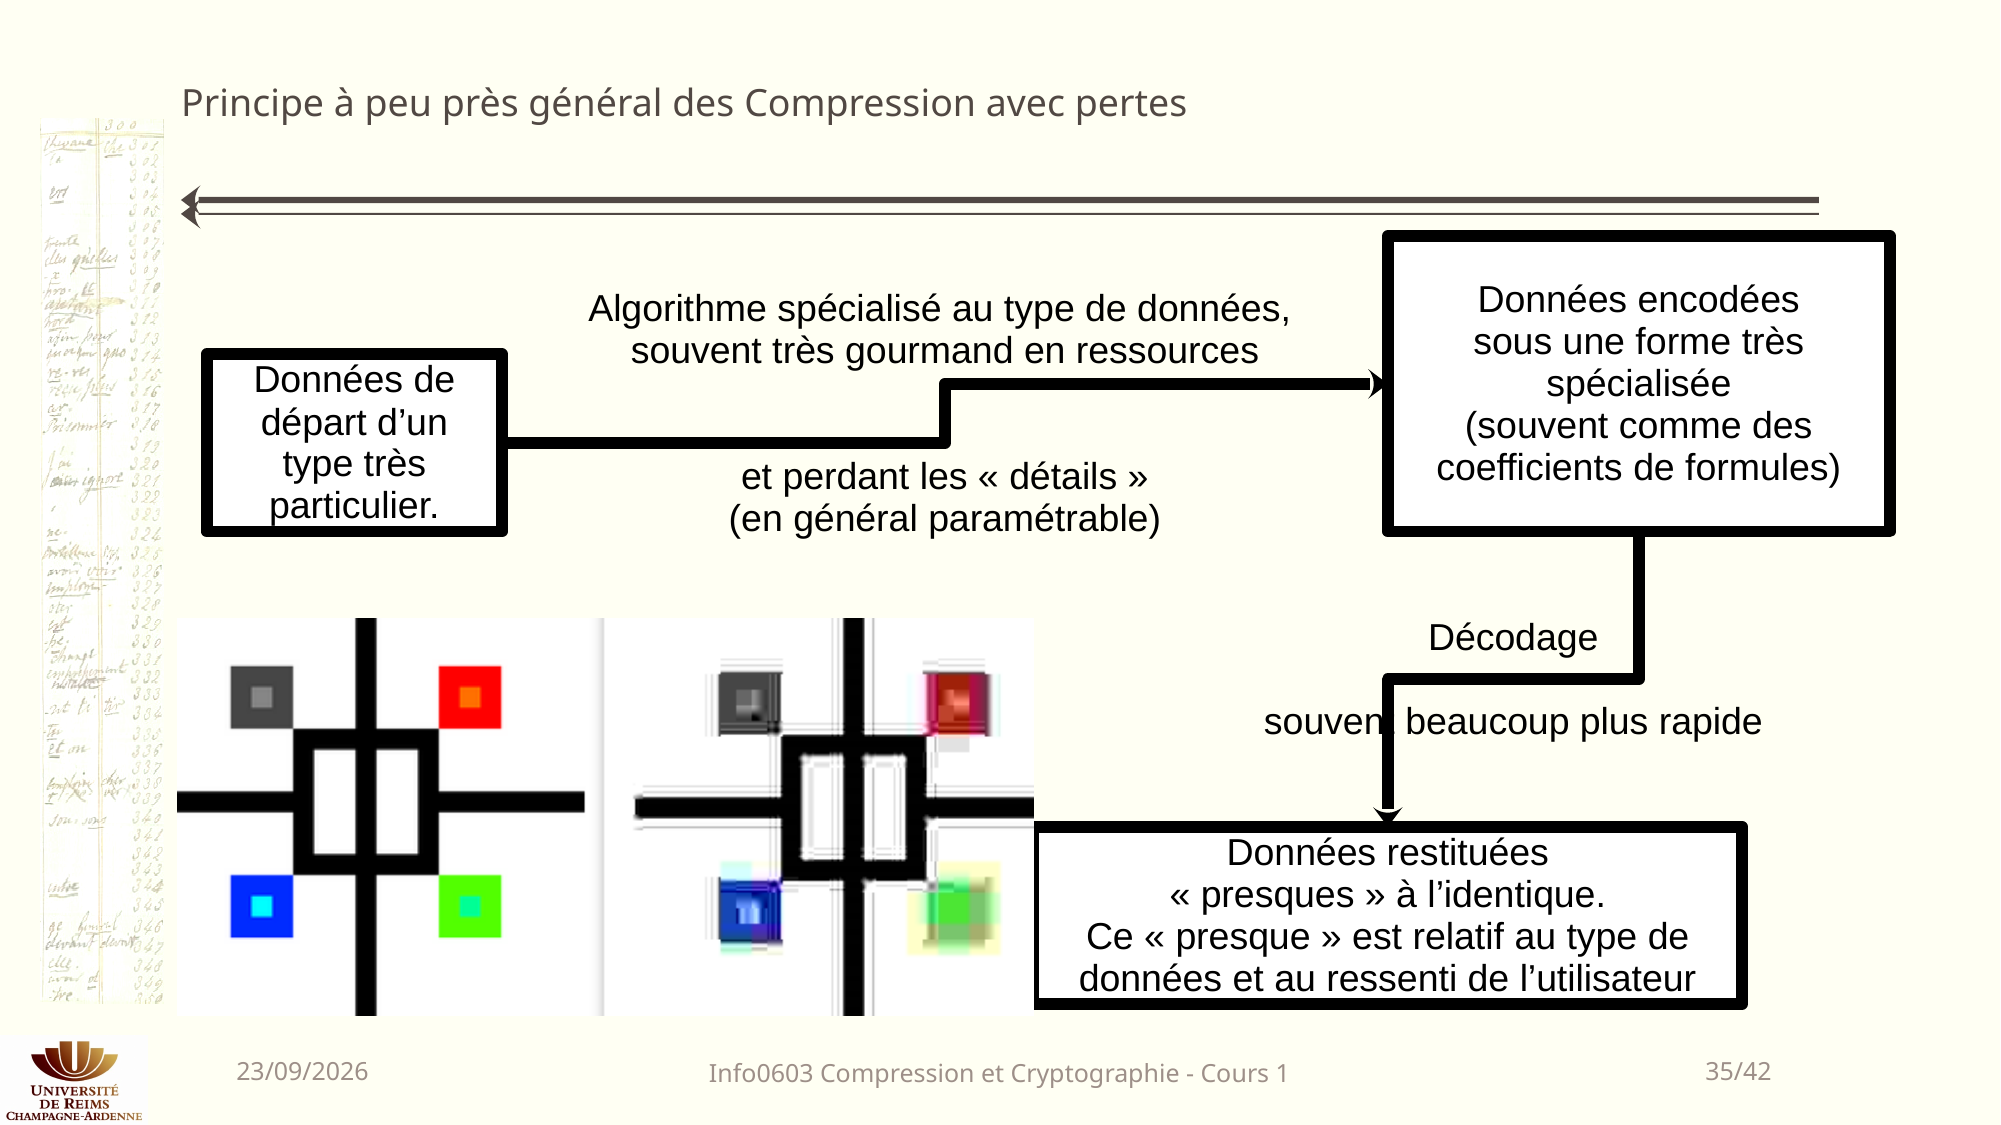

# Principe à peu près général des Compression avec pertes
Données encodées
sous une forme très spécialisée
(souvent comme des coefficients de formules)
Données de départ d’un type très particulier.
Données restituées
« presques » à l’identique.
Ce « presque » est relatif au type de données et au ressenti de l’utilisateur